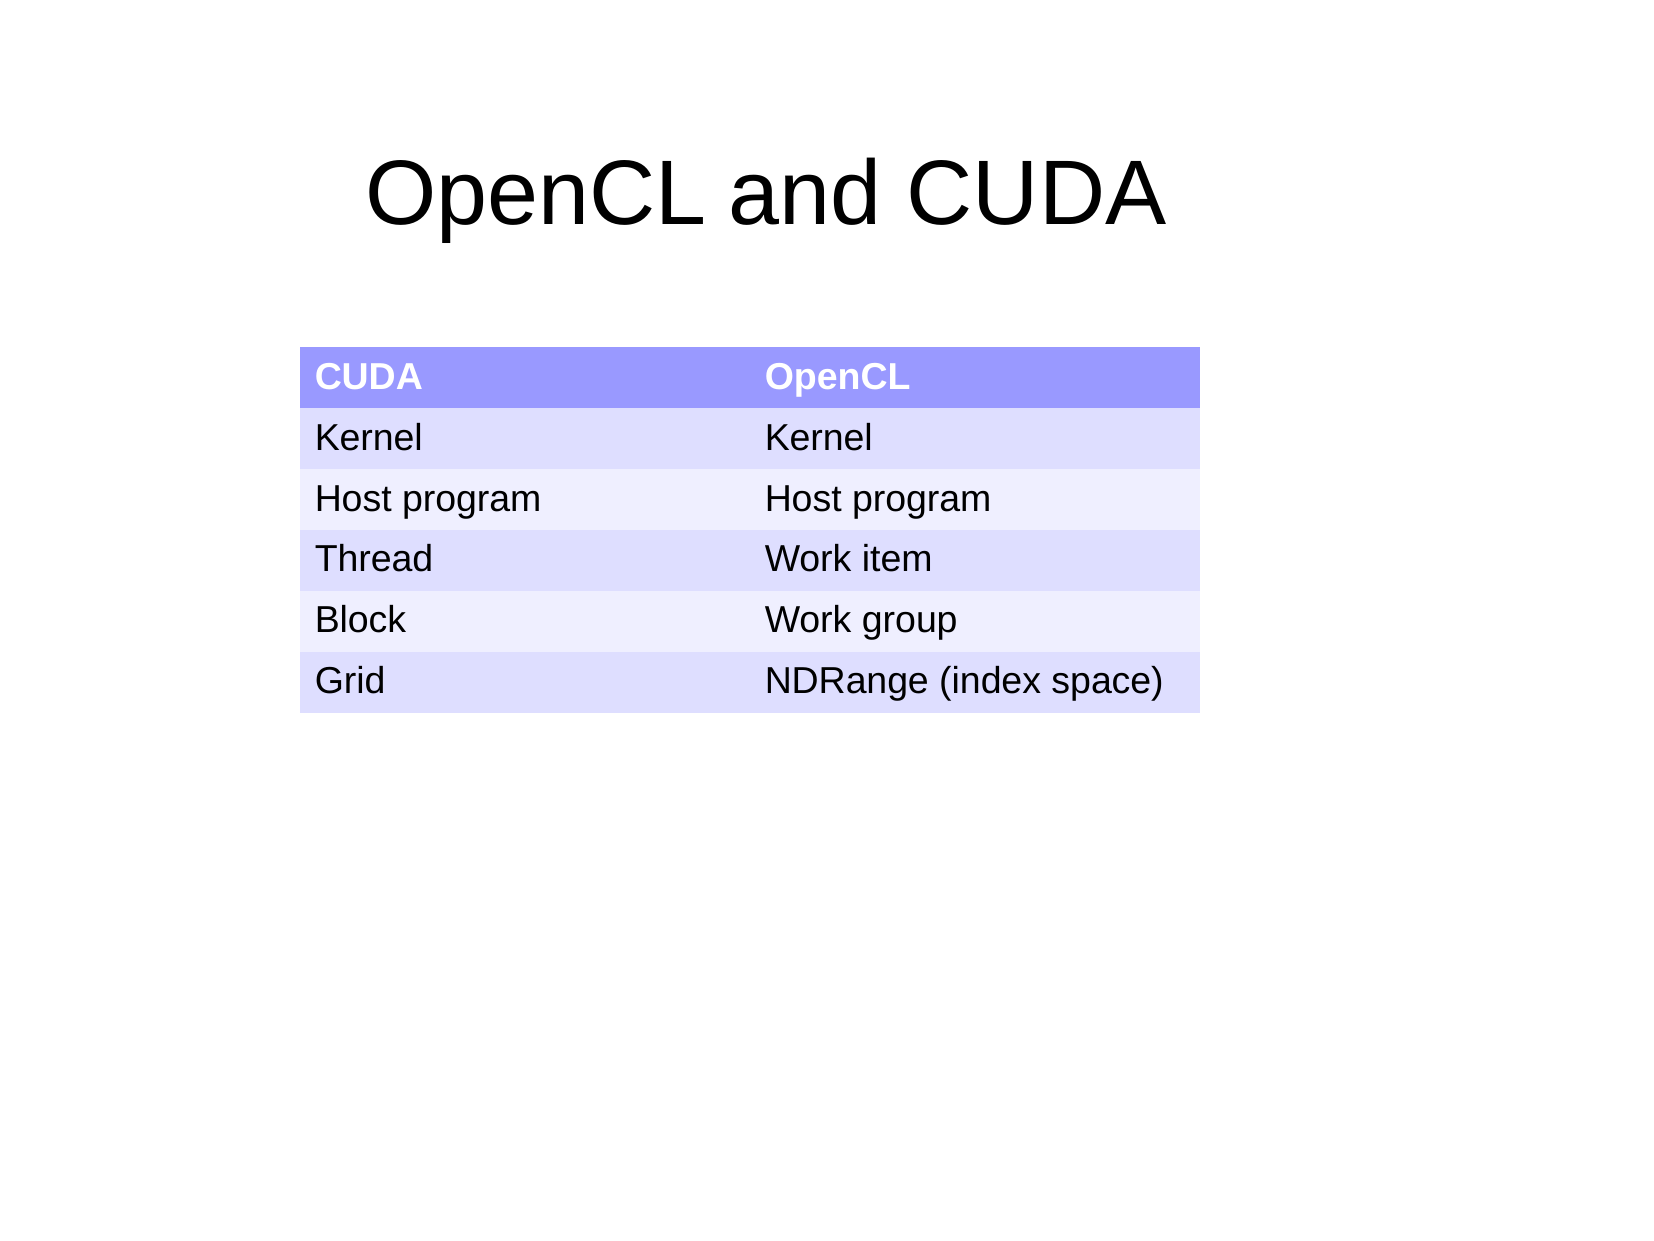

# OpenCL and CUDA
| CUDA | OpenCL |
| --- | --- |
| Kernel | Kernel |
| Host program | Host program |
| Thread | Work item |
| Block | Work group |
| Grid | NDRange (index space) |